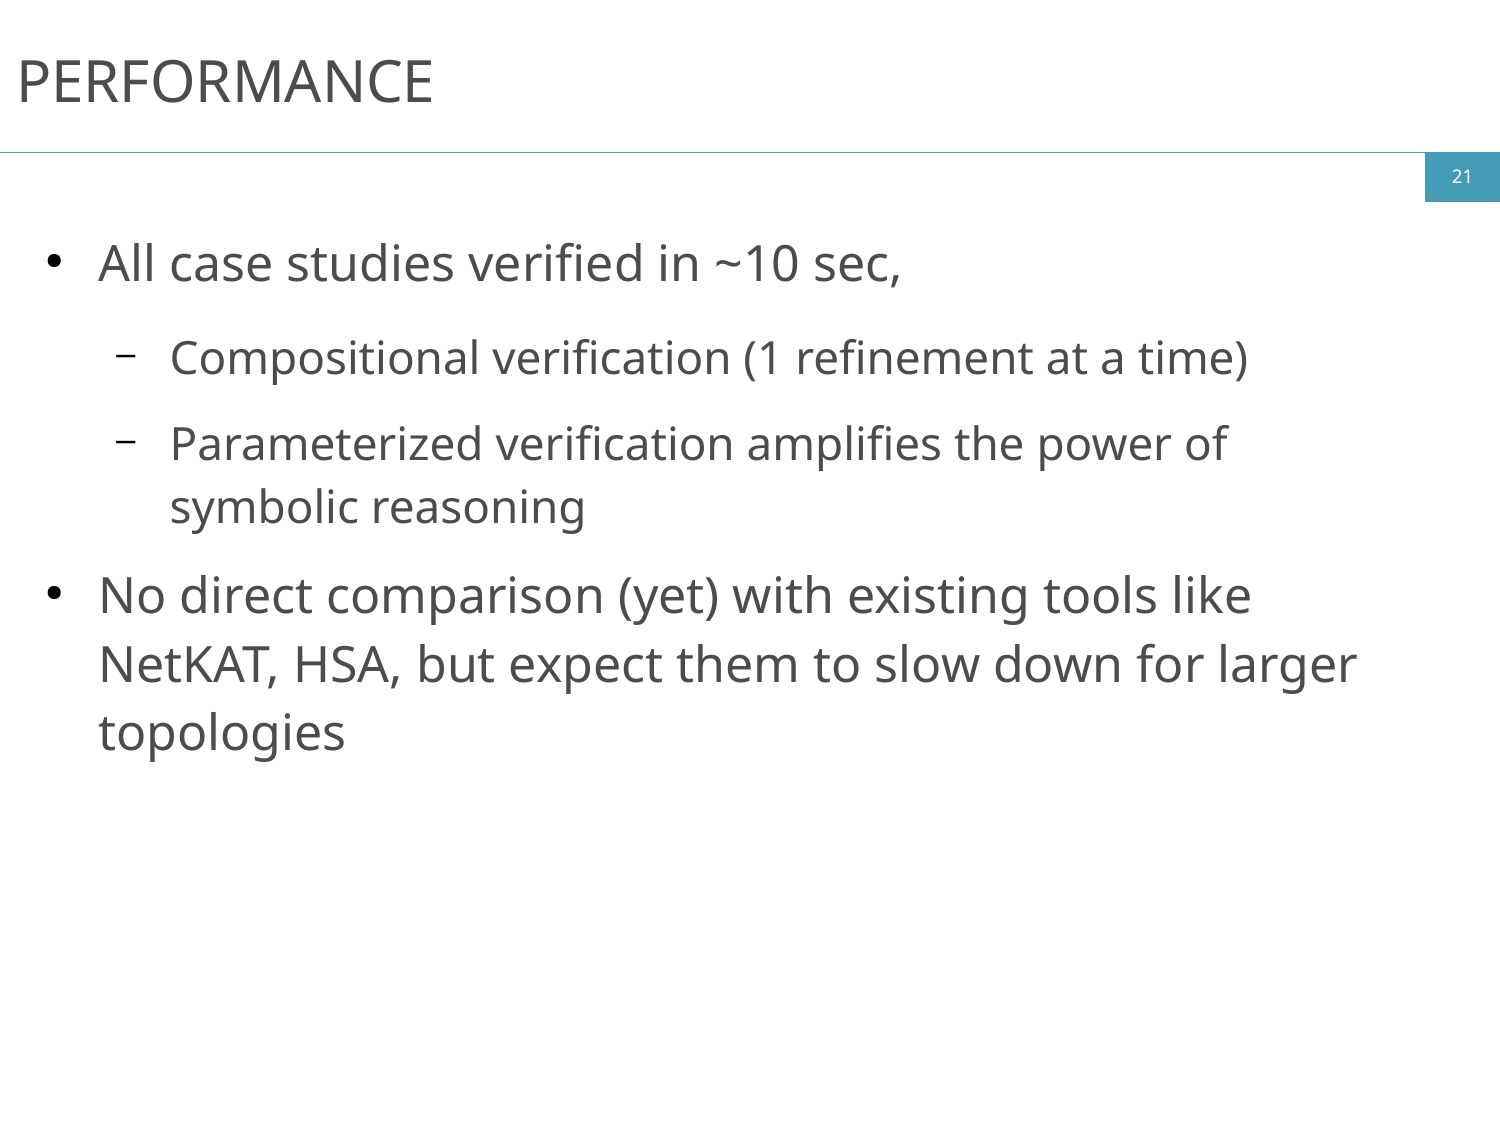

# PERFORMANCE
All case studies verified in ~10 sec,
Compositional verification (1 refinement at a time)
Parameterized verification amplifies the power of symbolic reasoning
No direct comparison (yet) with existing tools like NetKAT, HSA, but expect them to slow down for larger topologies